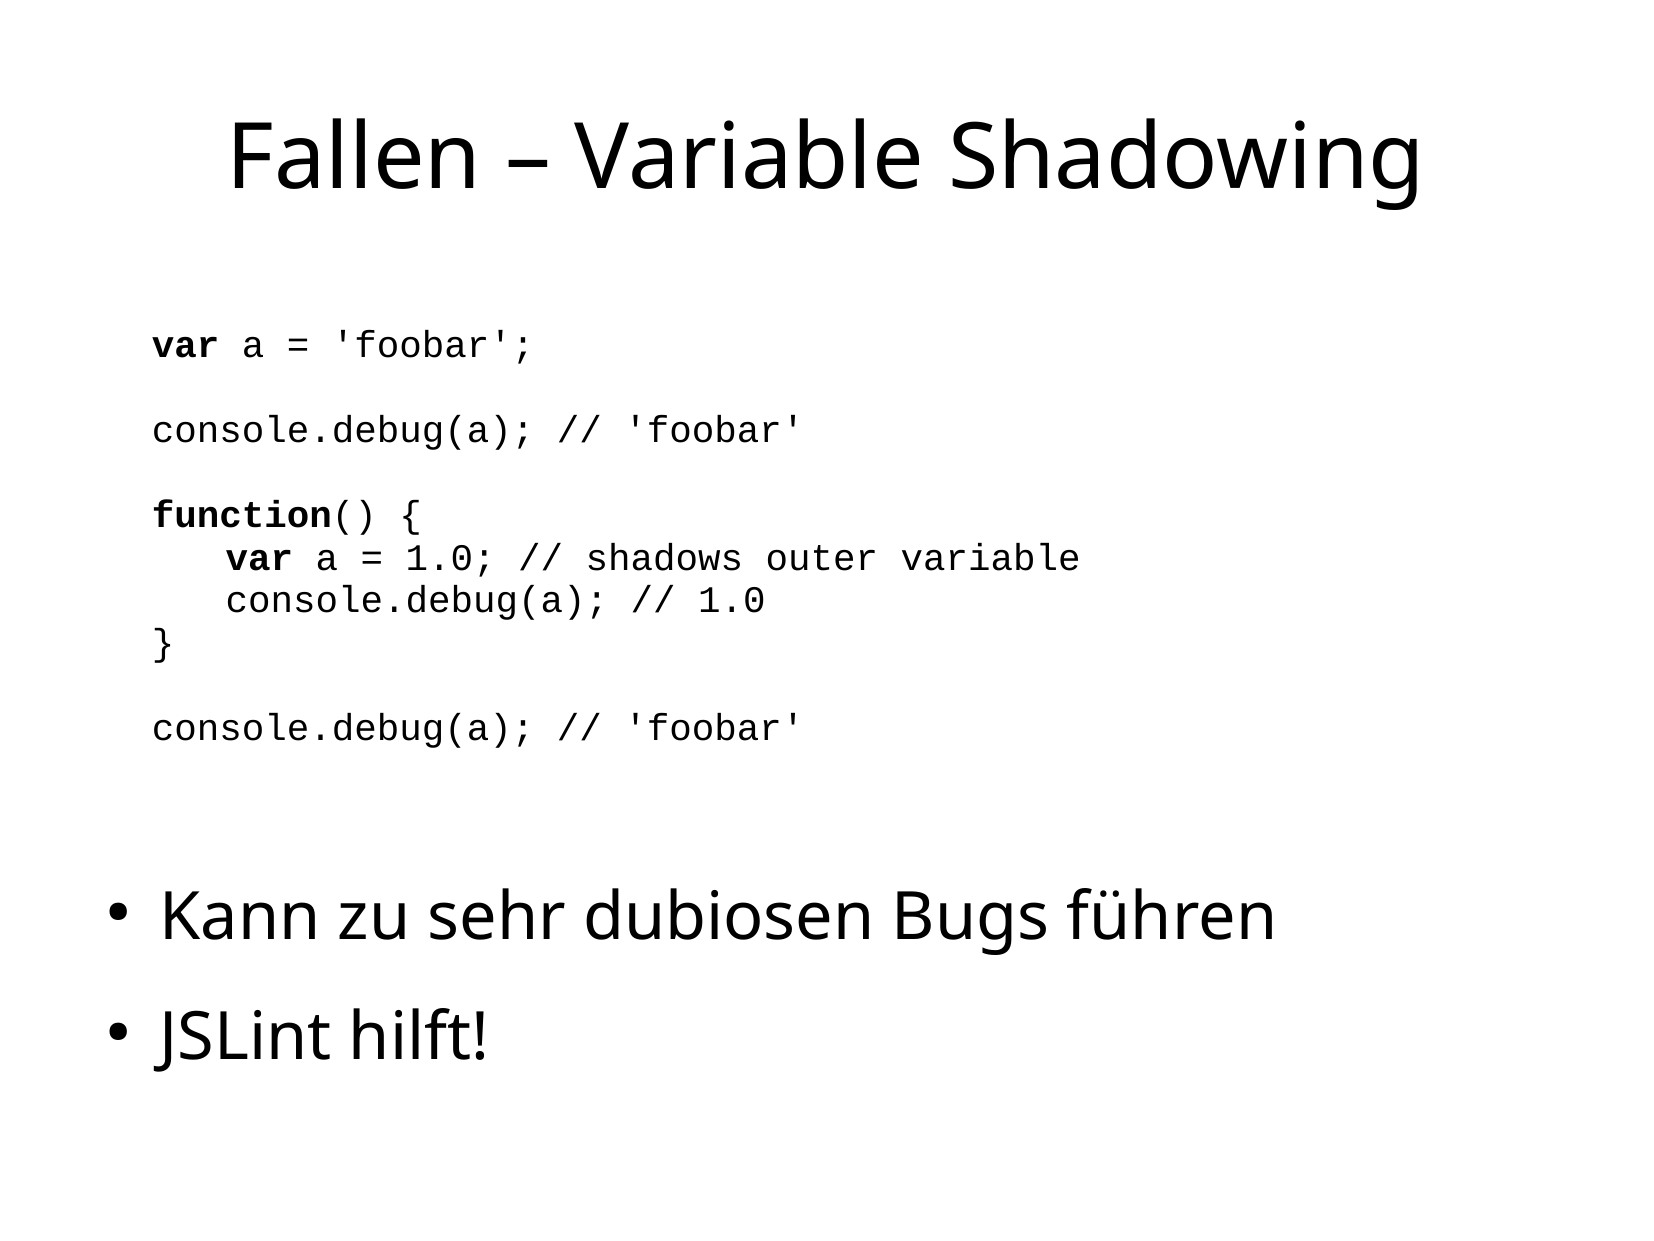

# Fallen – Variable Shadowing
var a = 'foobar';
console.debug(a); // 'foobar'
function() {
	var a = 1.0; // shadows outer variable
	console.debug(a); // 1.0
}
console.debug(a); // 'foobar'
Kann zu sehr dubiosen Bugs führen
JSLint hilft!